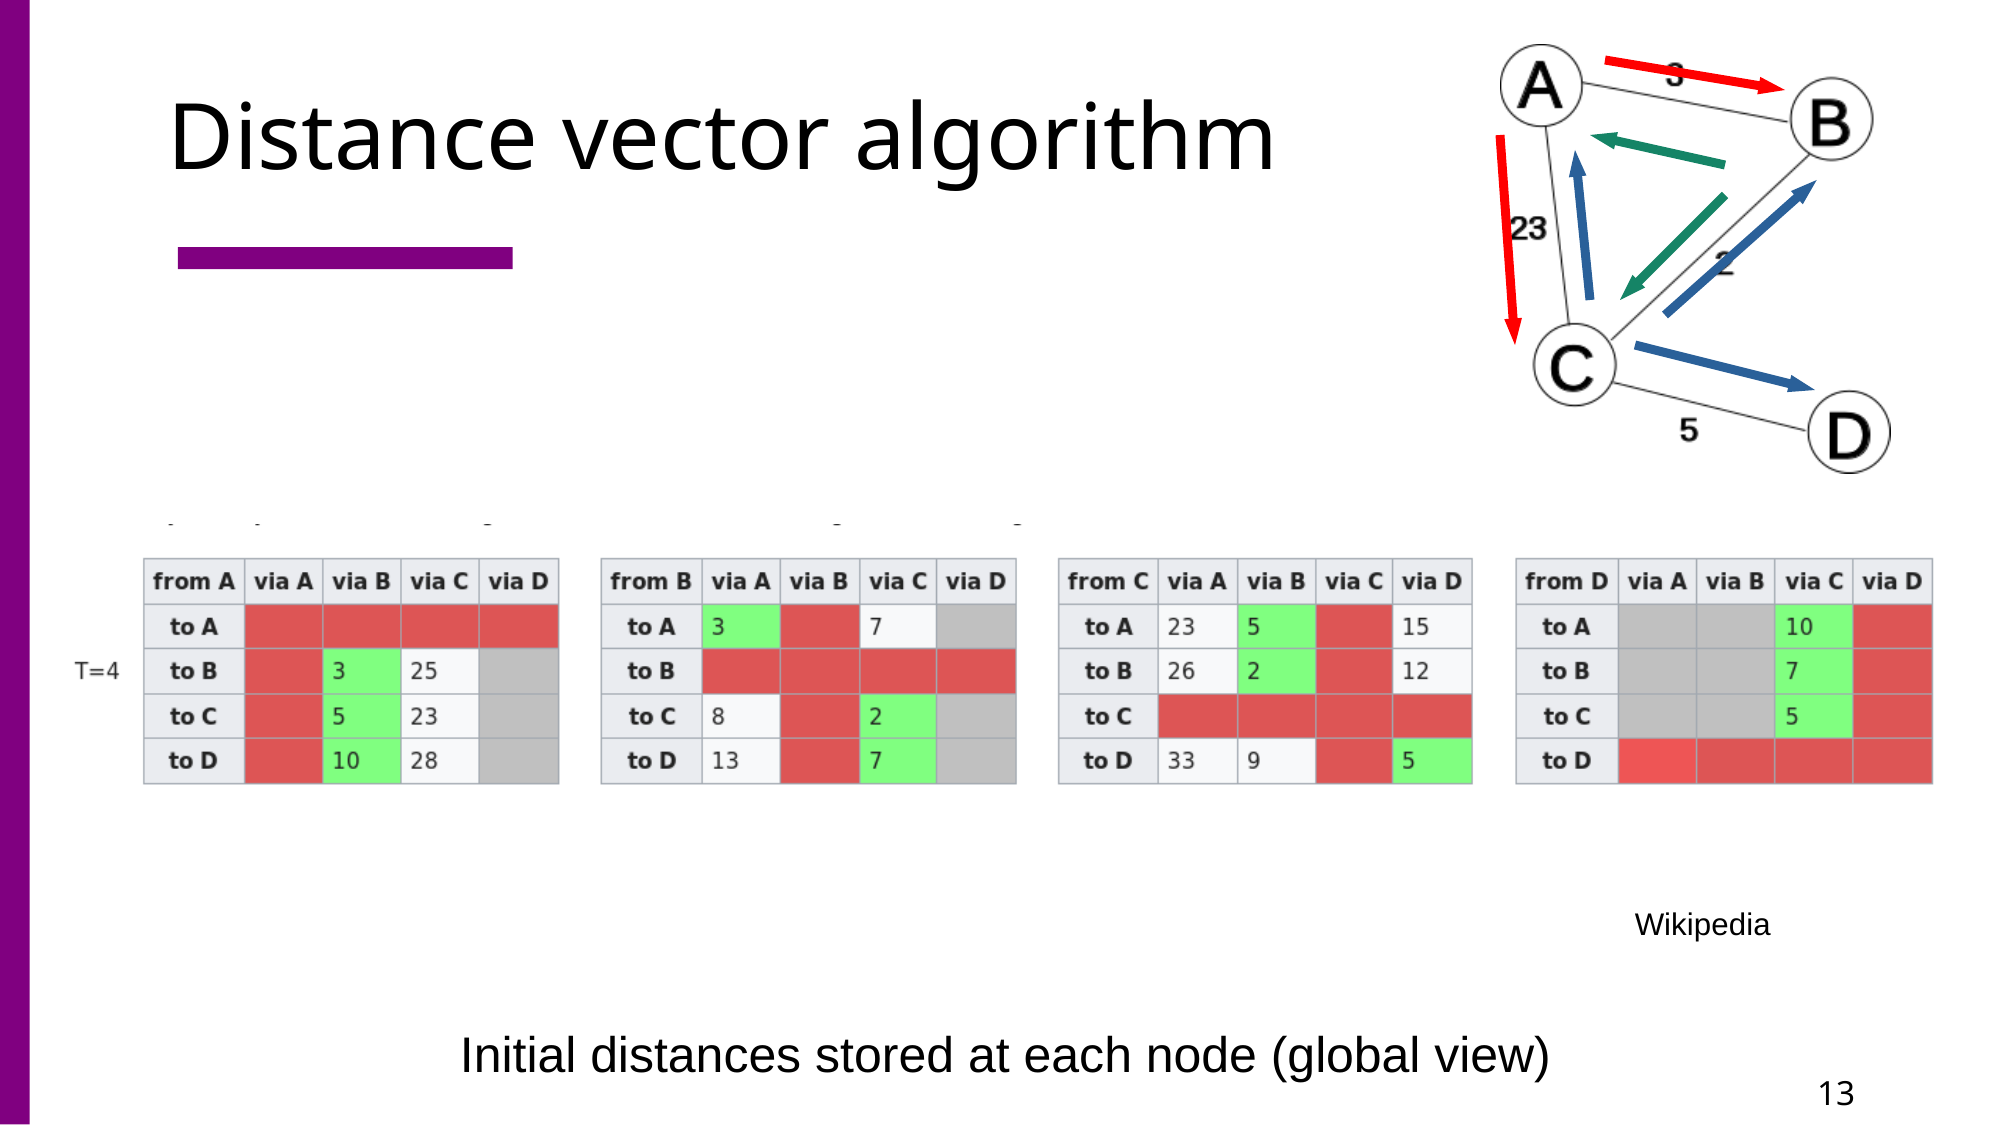

# Distance vector algorithm
Initial distances stored at each node (global view)
Wikipedia